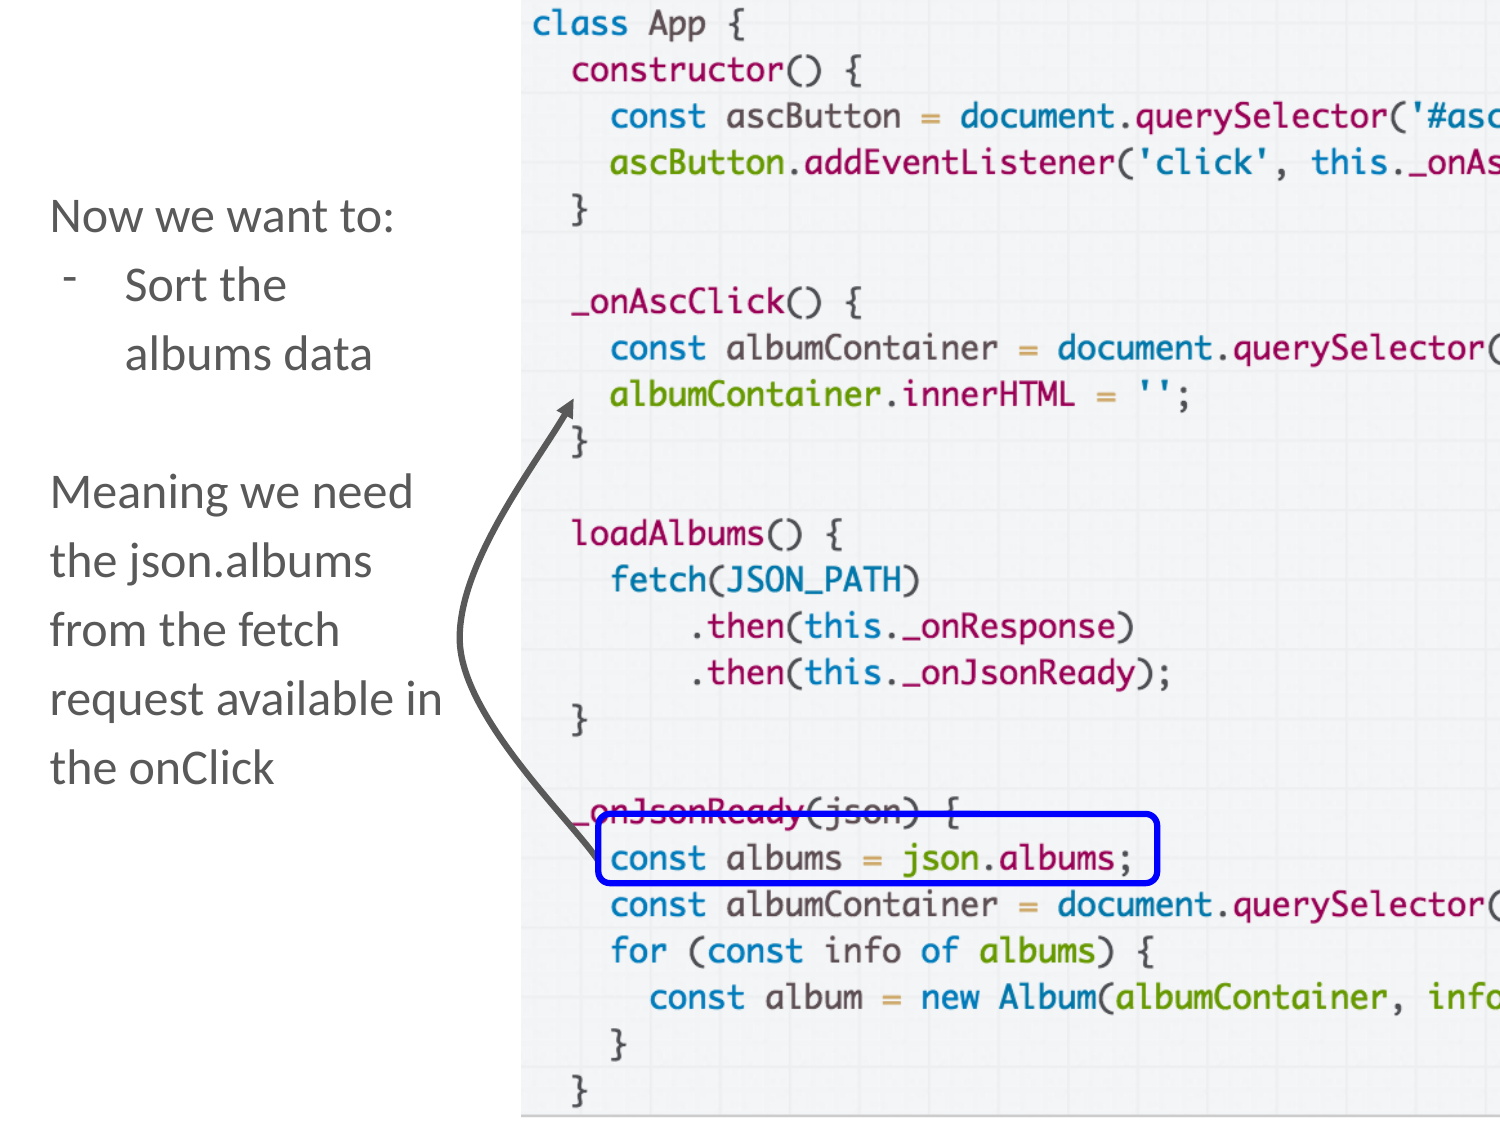

# Now we want to:
Sort the albums data
Meaning we need the json.albums from the fetch request available in the onClick